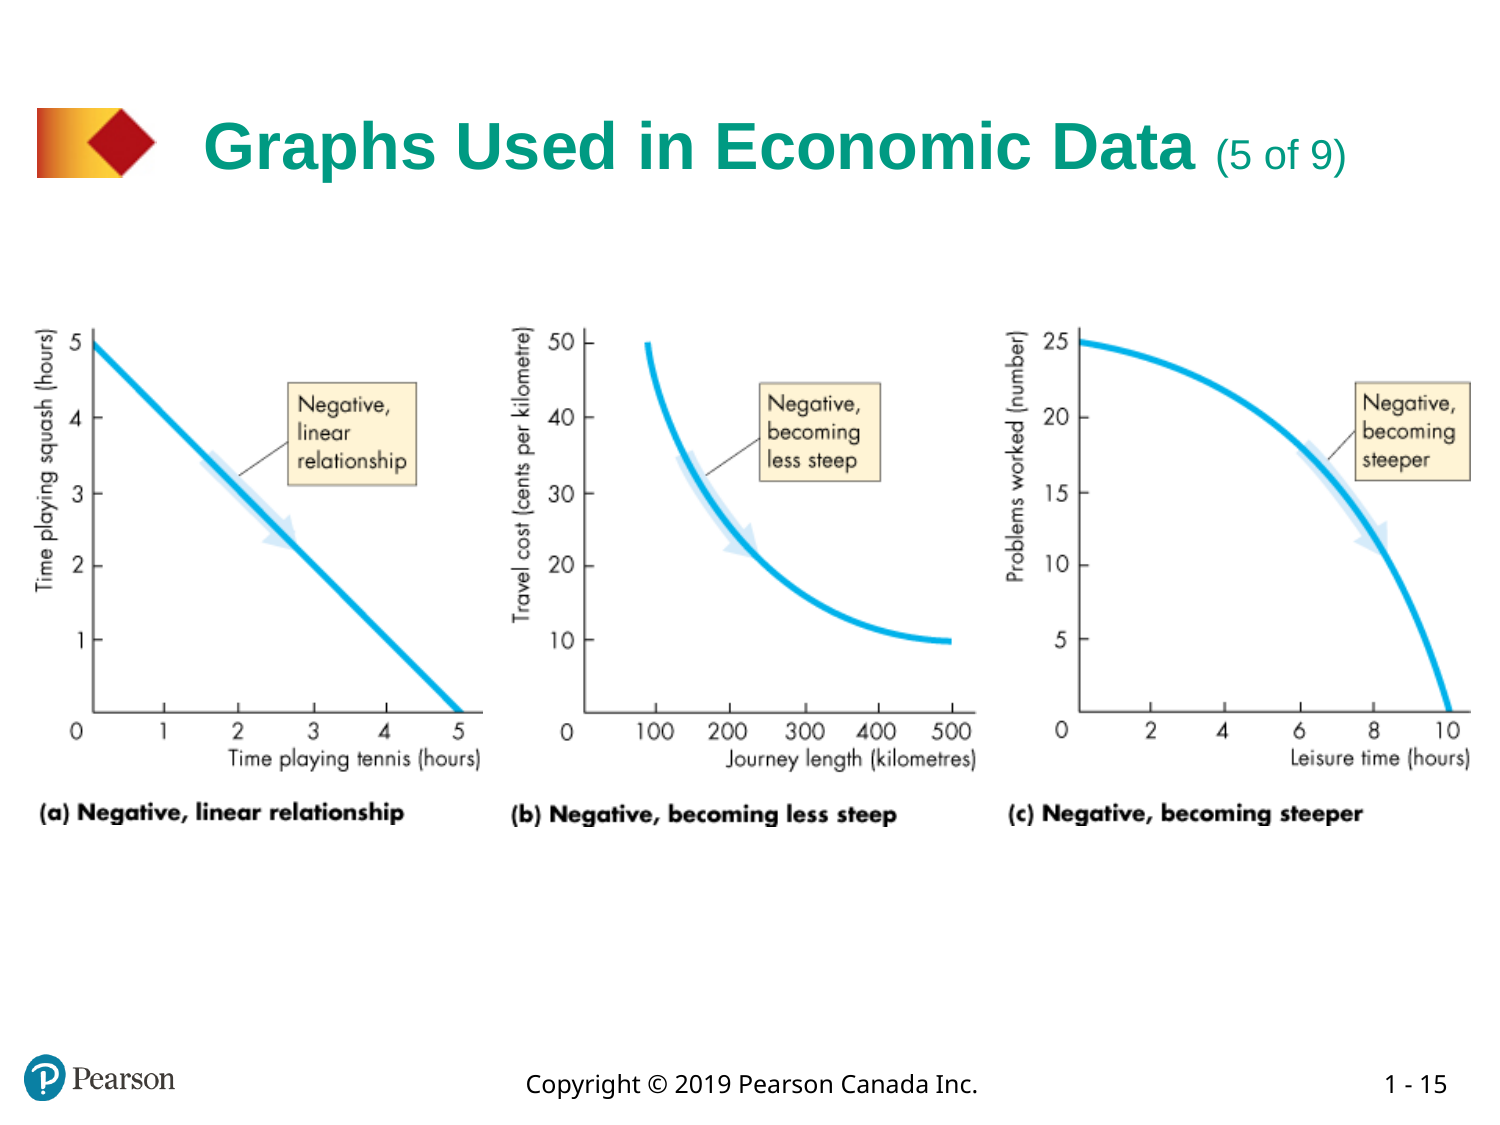

# Graphs Used in Economic Data (5 of 9)